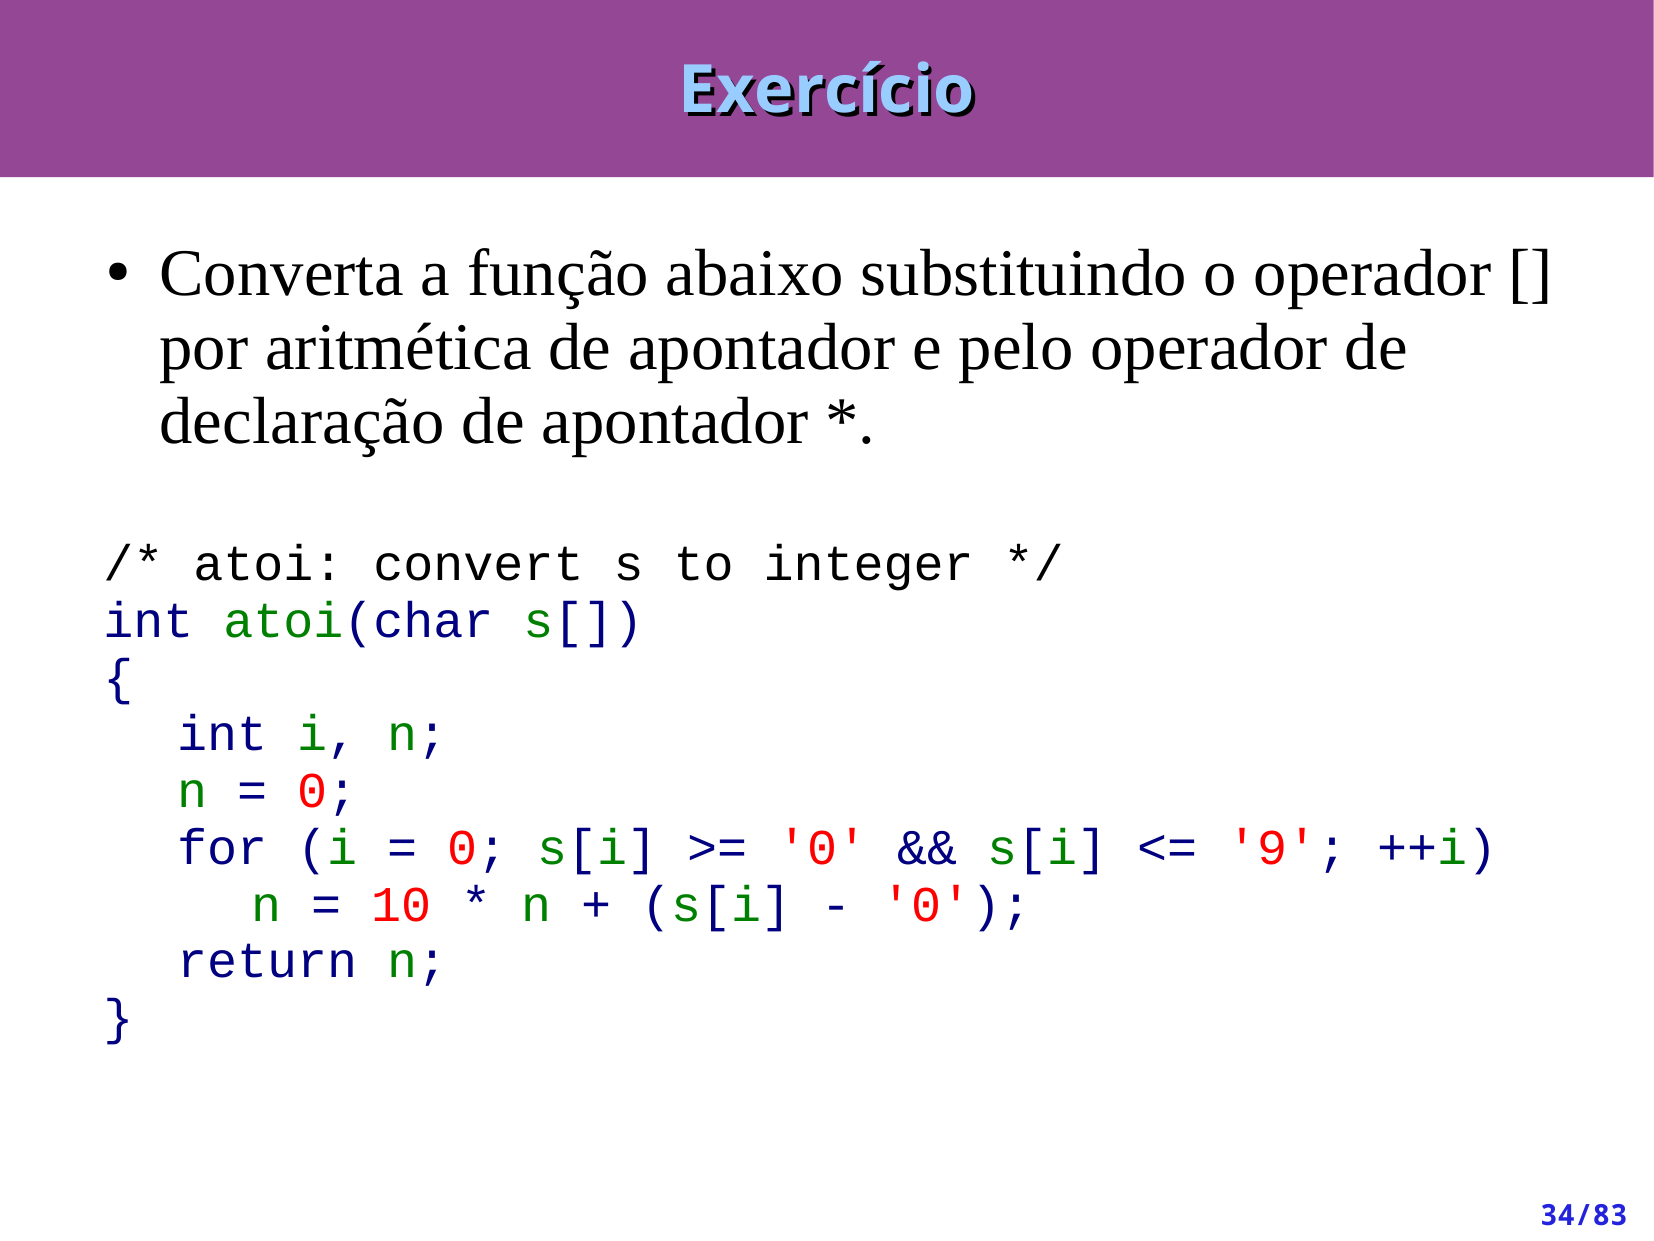

# Exercício
Converta a função abaixo substituindo o operador [] por aritmética de apontador e pelo operador de declaração de apontador *.
/* atoi: convert s to integer */
int atoi(char s[])
{
	int i, n;
	n = 0;
	for (i = 0; s[i] >= '0' && s[i] <= '9'; ++i)
		n = 10 * n + (s[i] - '0');
	return n;
}
34